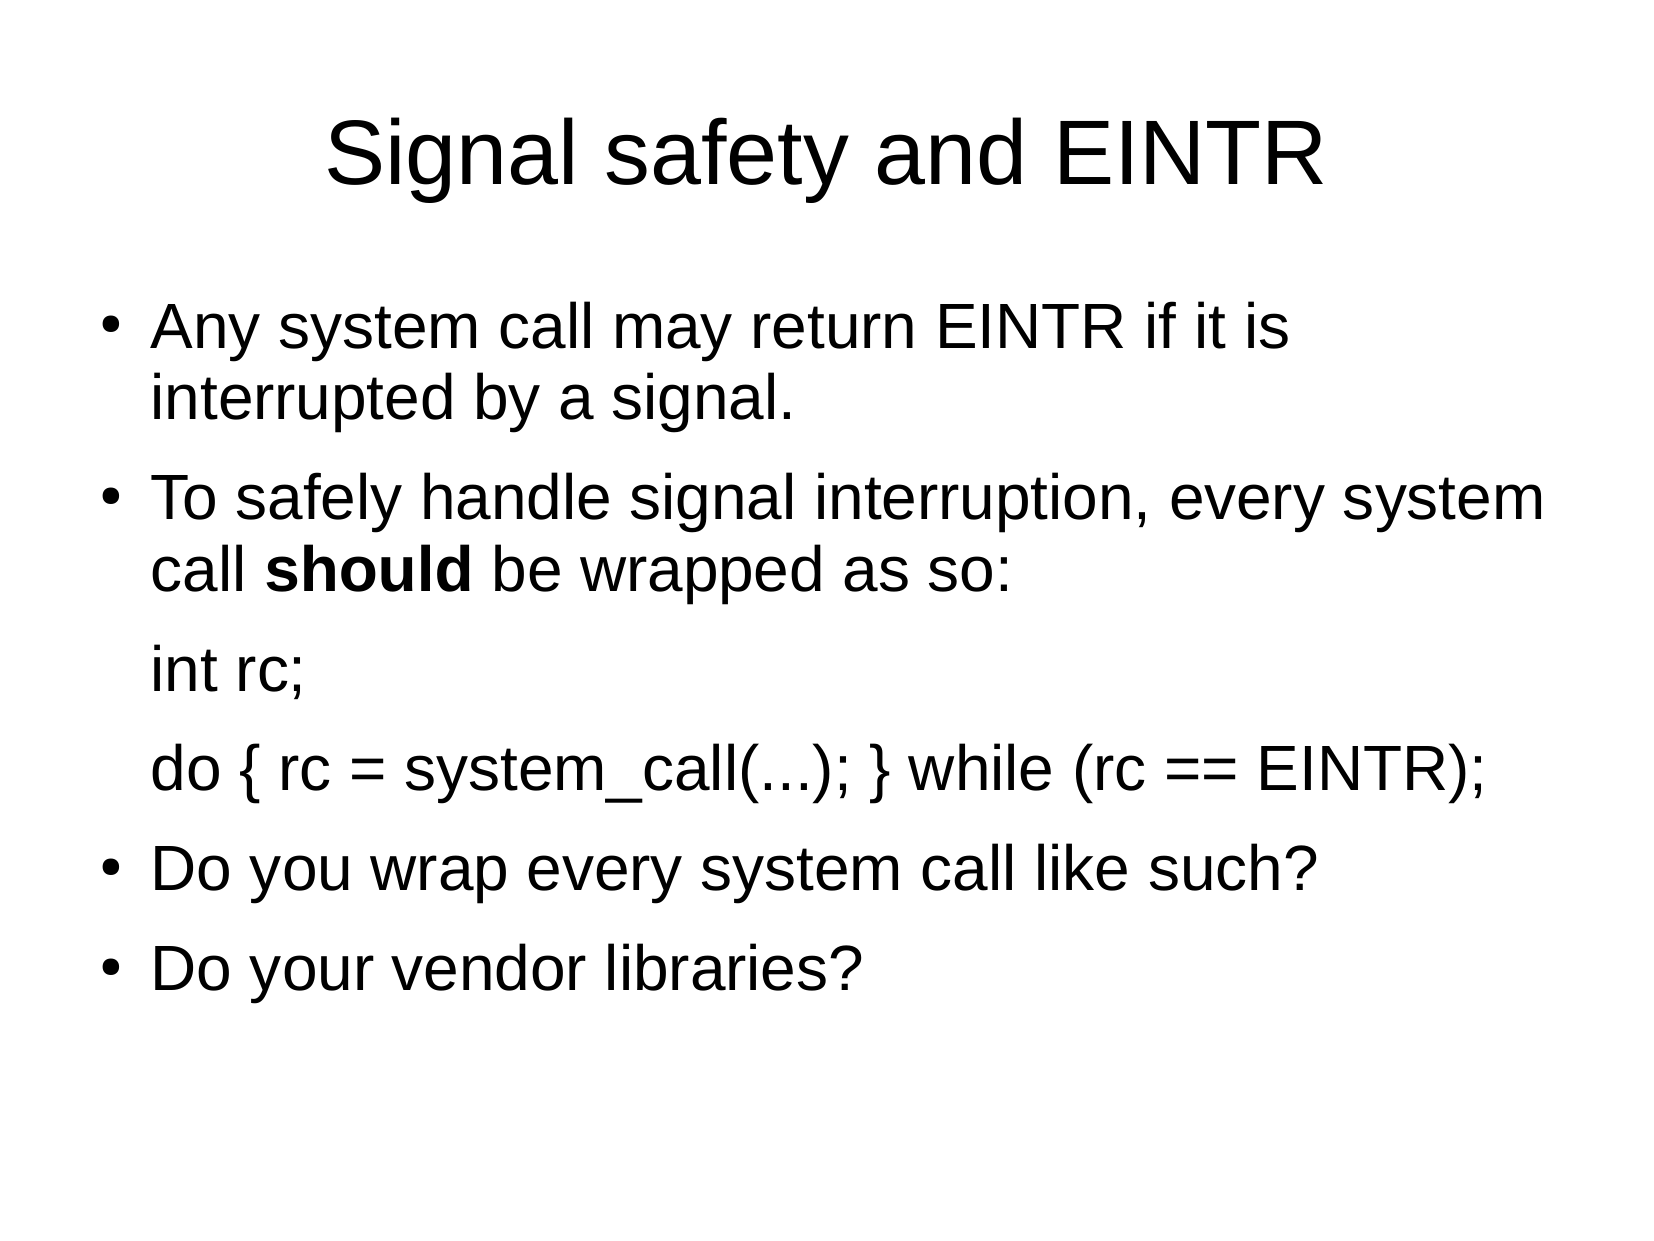

# Signal safety and EINTR
Any system call may return EINTR if it is interrupted by a signal.
To safely handle signal interruption, every system call should be wrapped as so:
int rc;
do { rc = system_call(...); } while (rc == EINTR);
Do you wrap every system call like such?
Do your vendor libraries?